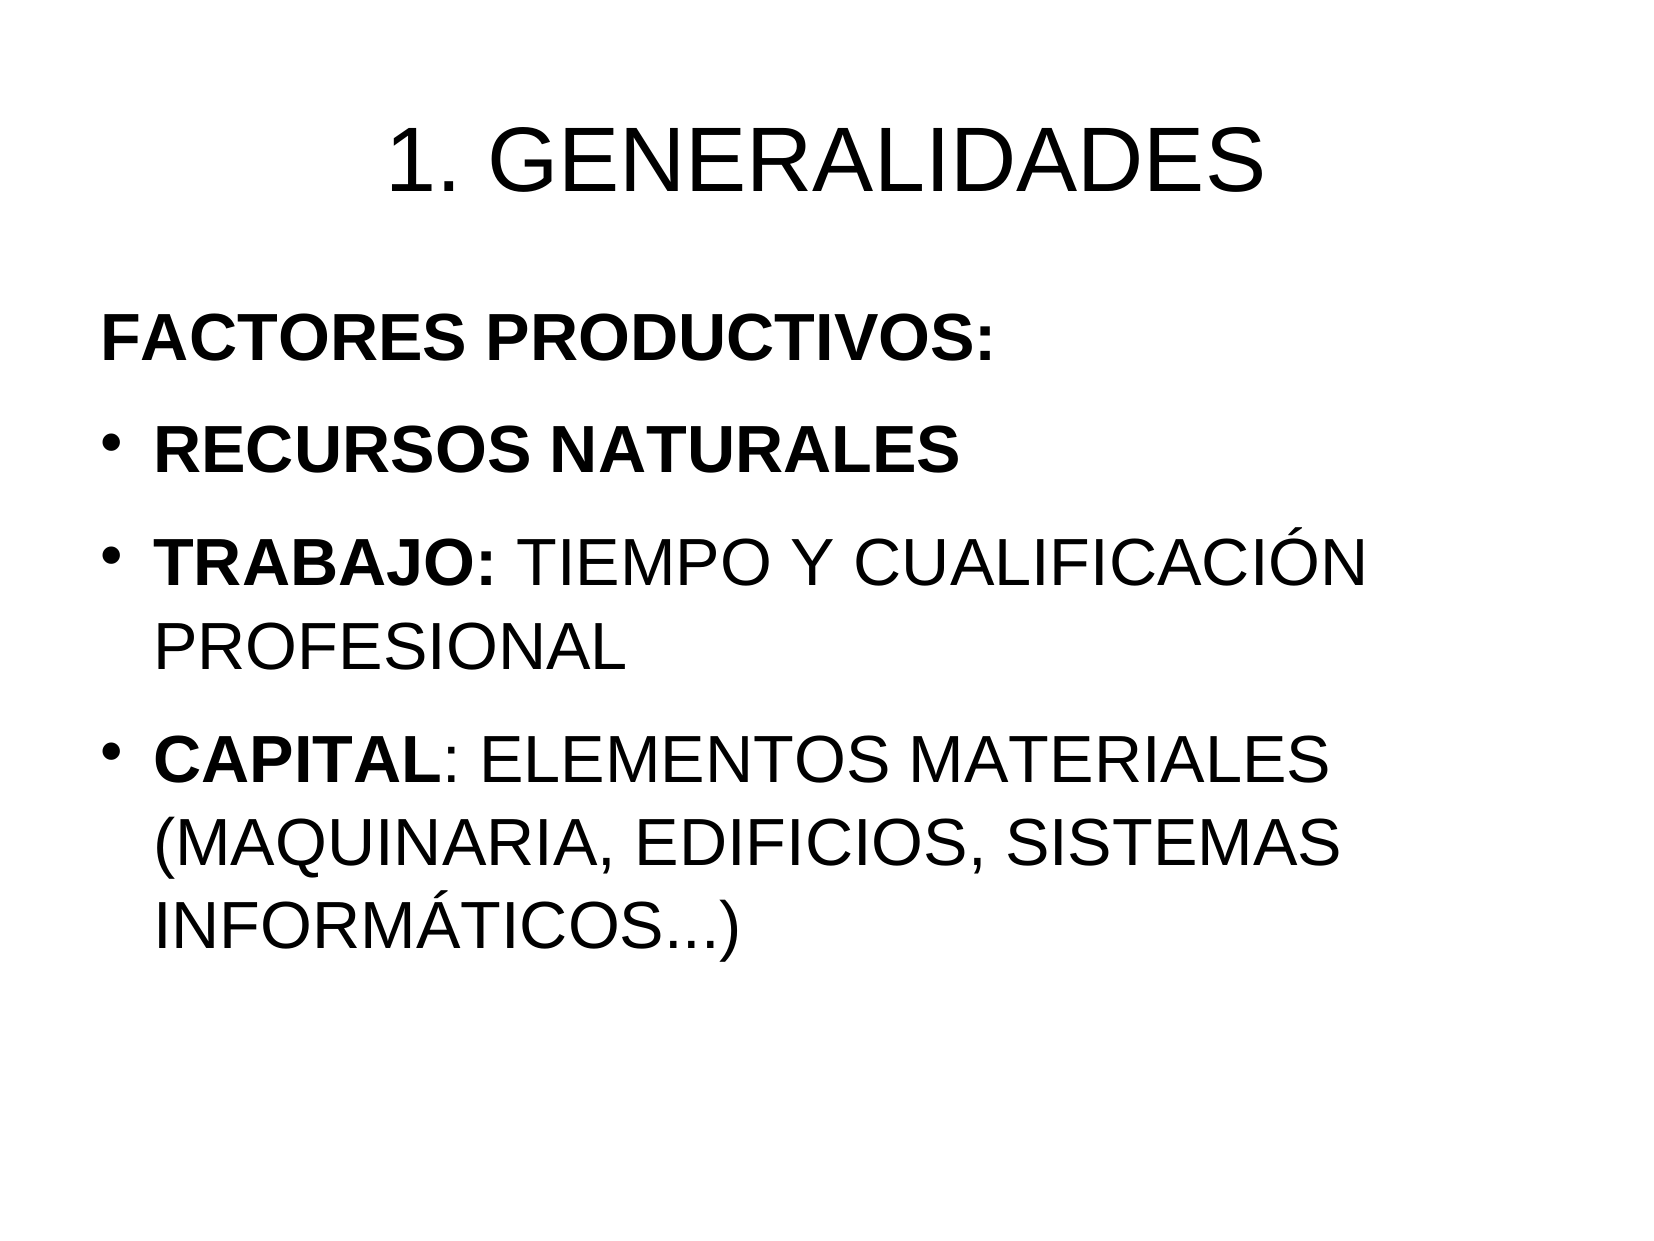

# 1. GENERALIDADES
FACTORES PRODUCTIVOS:
RECURSOS NATURALES
TRABAJO: TIEMPO Y CUALIFICACIÓN PROFESIONAL
CAPITAL: ELEMENTOS MATERIALES (MAQUINARIA, EDIFICIOS, SISTEMAS INFORMÁTICOS...)